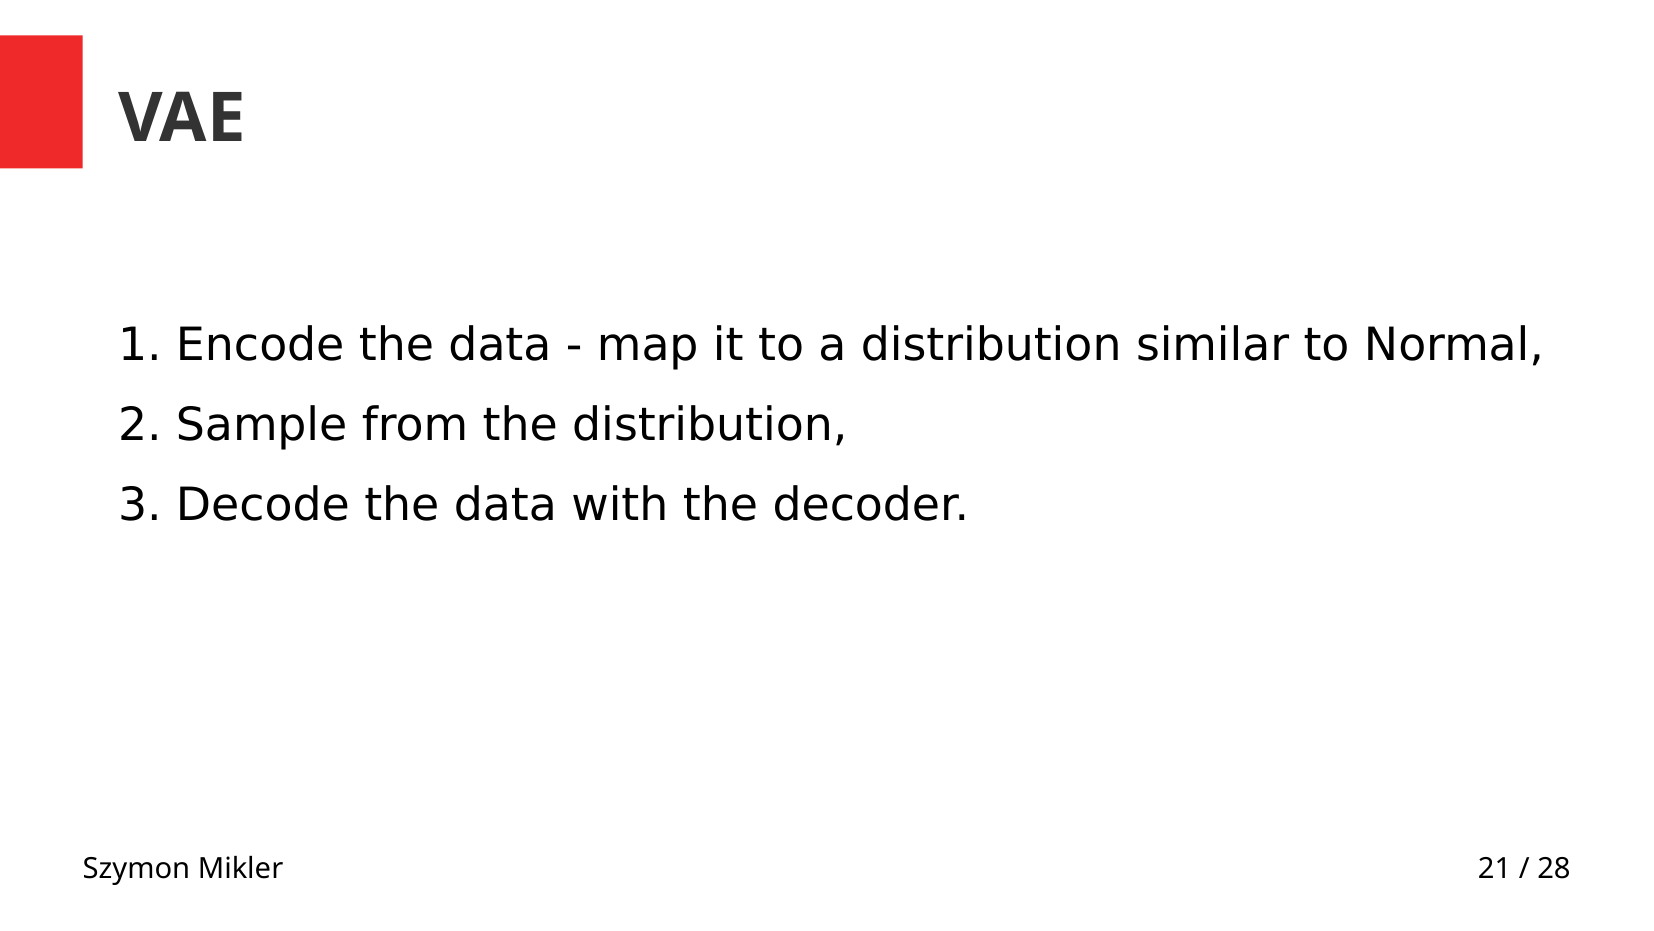

# VAE
1. Encode the data - map it to a distribution similar to Normal,
2. Sample from the distribution,
3. Decode the data with the decoder.
Szymon Mikler
21